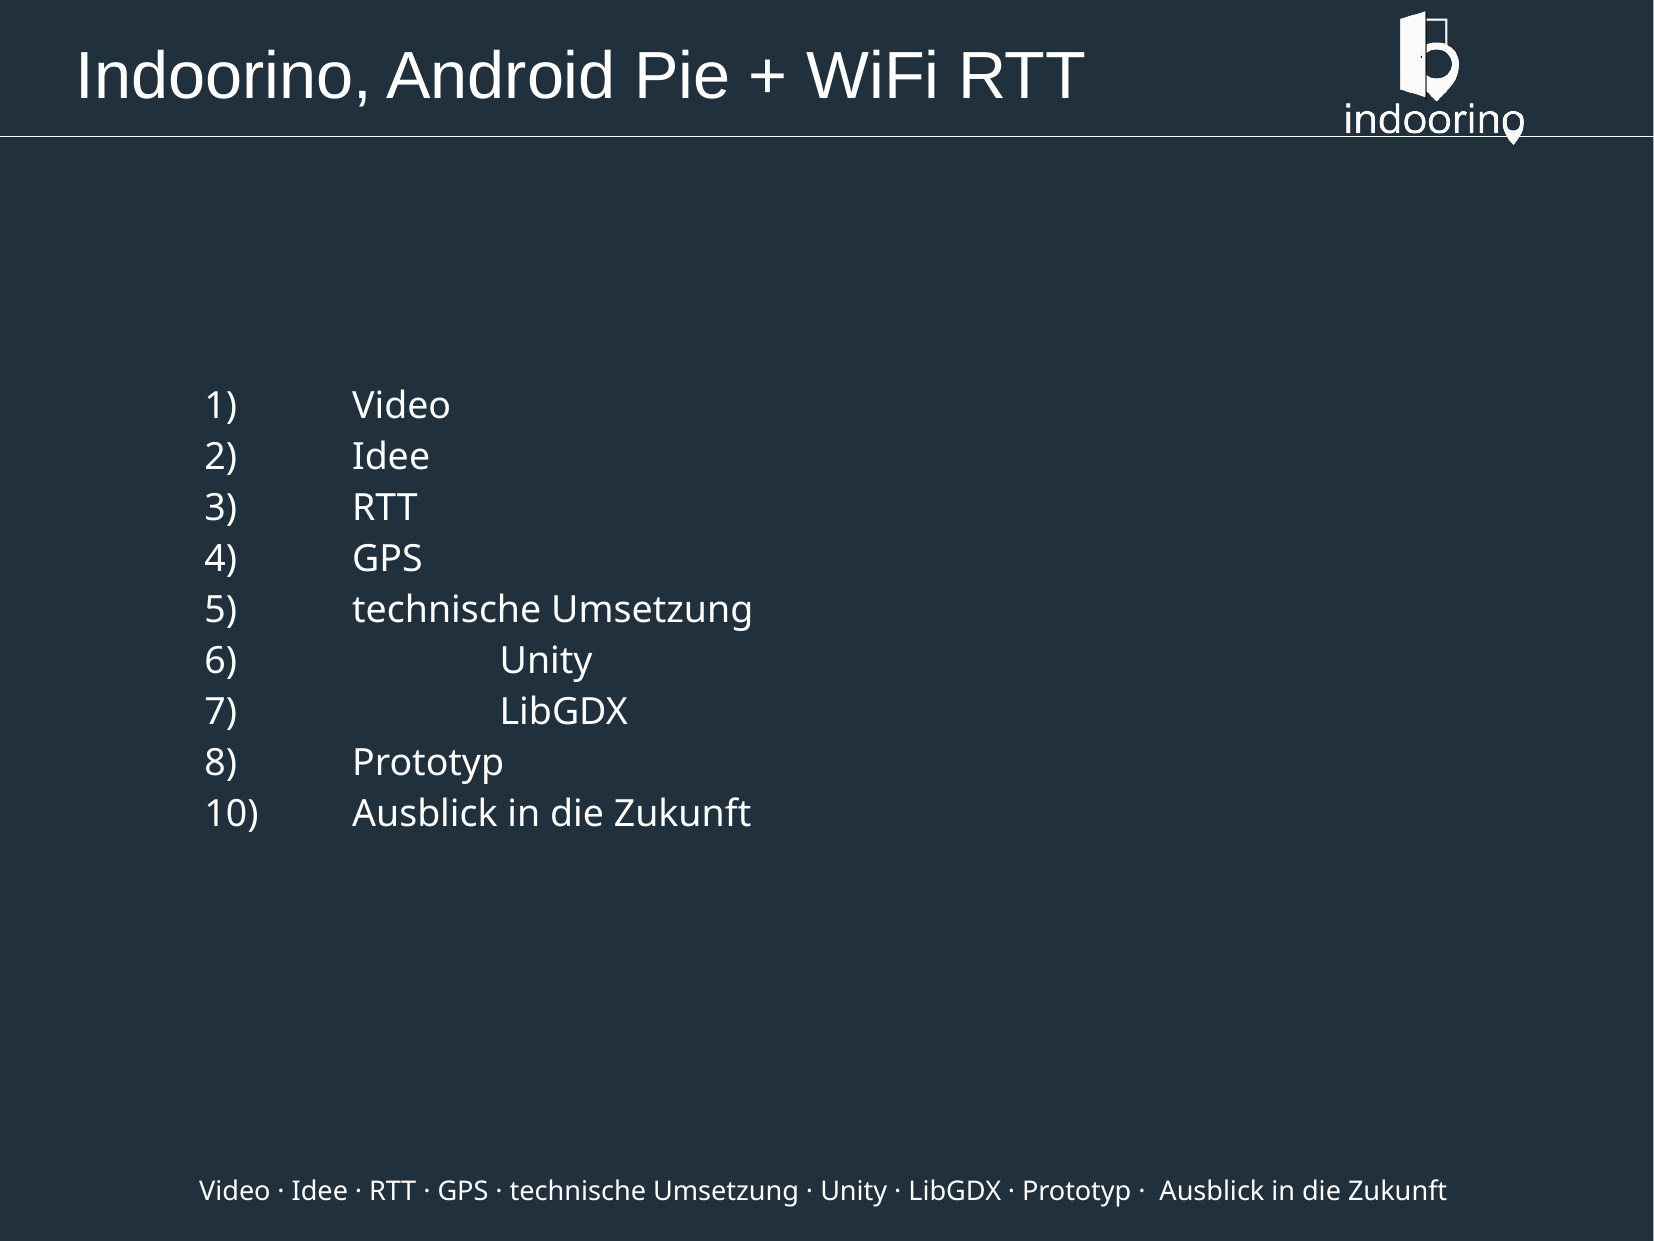

Indoorino, Android Pie + WiFi RTT
1)		Video
2) 		Idee
3)		RTT
4)		GPS
5)		technische Umsetzung
6)				Unity
7)				LibGDX
8)		Prototyp
10)		Ausblick in die Zukunft
Video · Idee · RTT · GPS · technische Umsetzung · Unity · LibGDX · Prototyp · Ausblick in die Zukunft